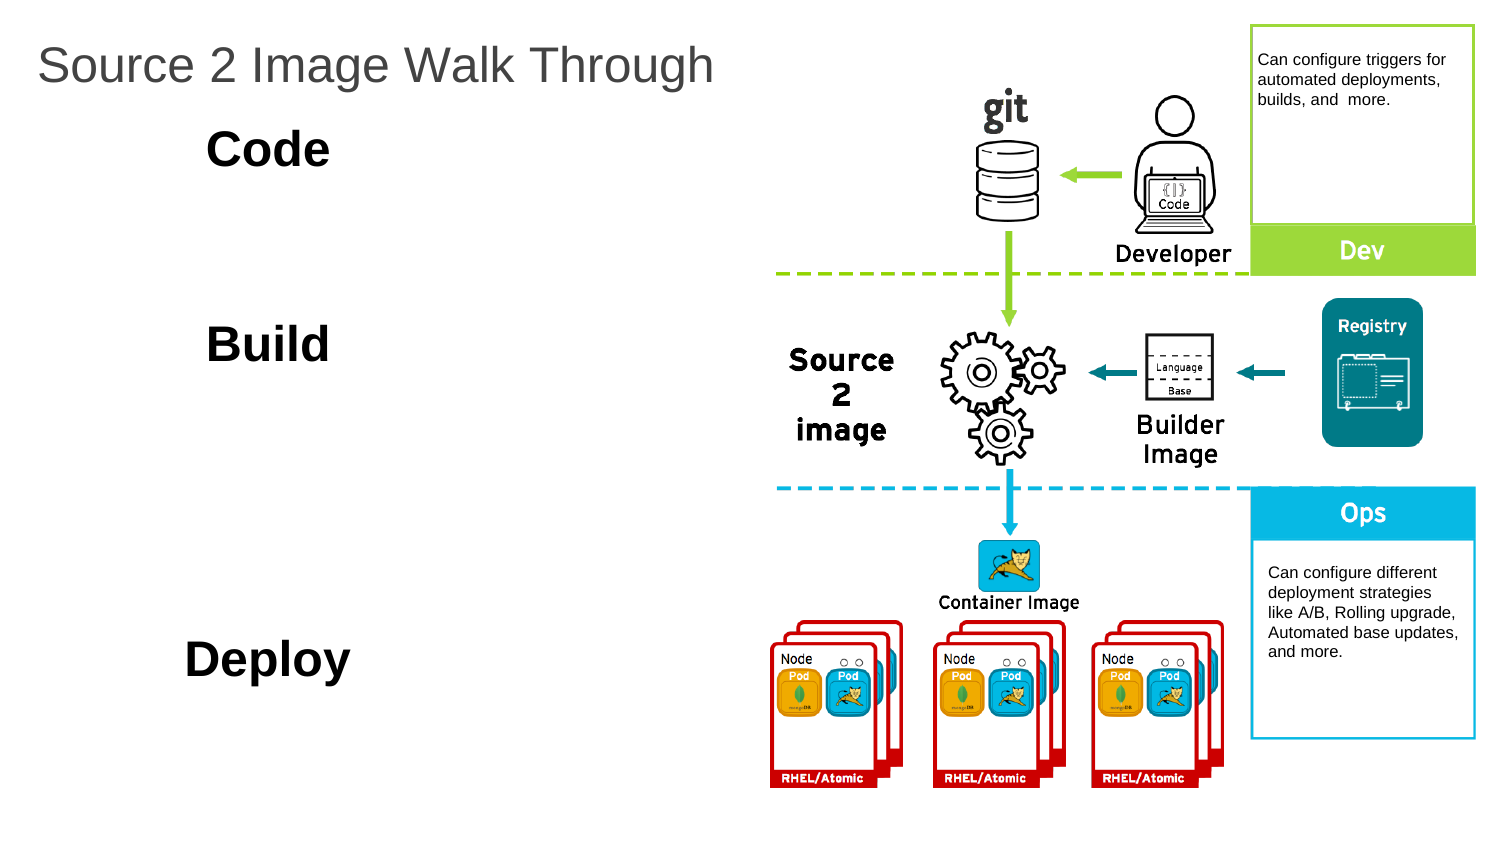

# Source 2 Image Walk Through
Can configure triggers for automated deployments, builds, and more.
Can configure different deployment strategies like A/B, Rolling upgrade, Automated base updates, and more.
Code
Build
Deploy